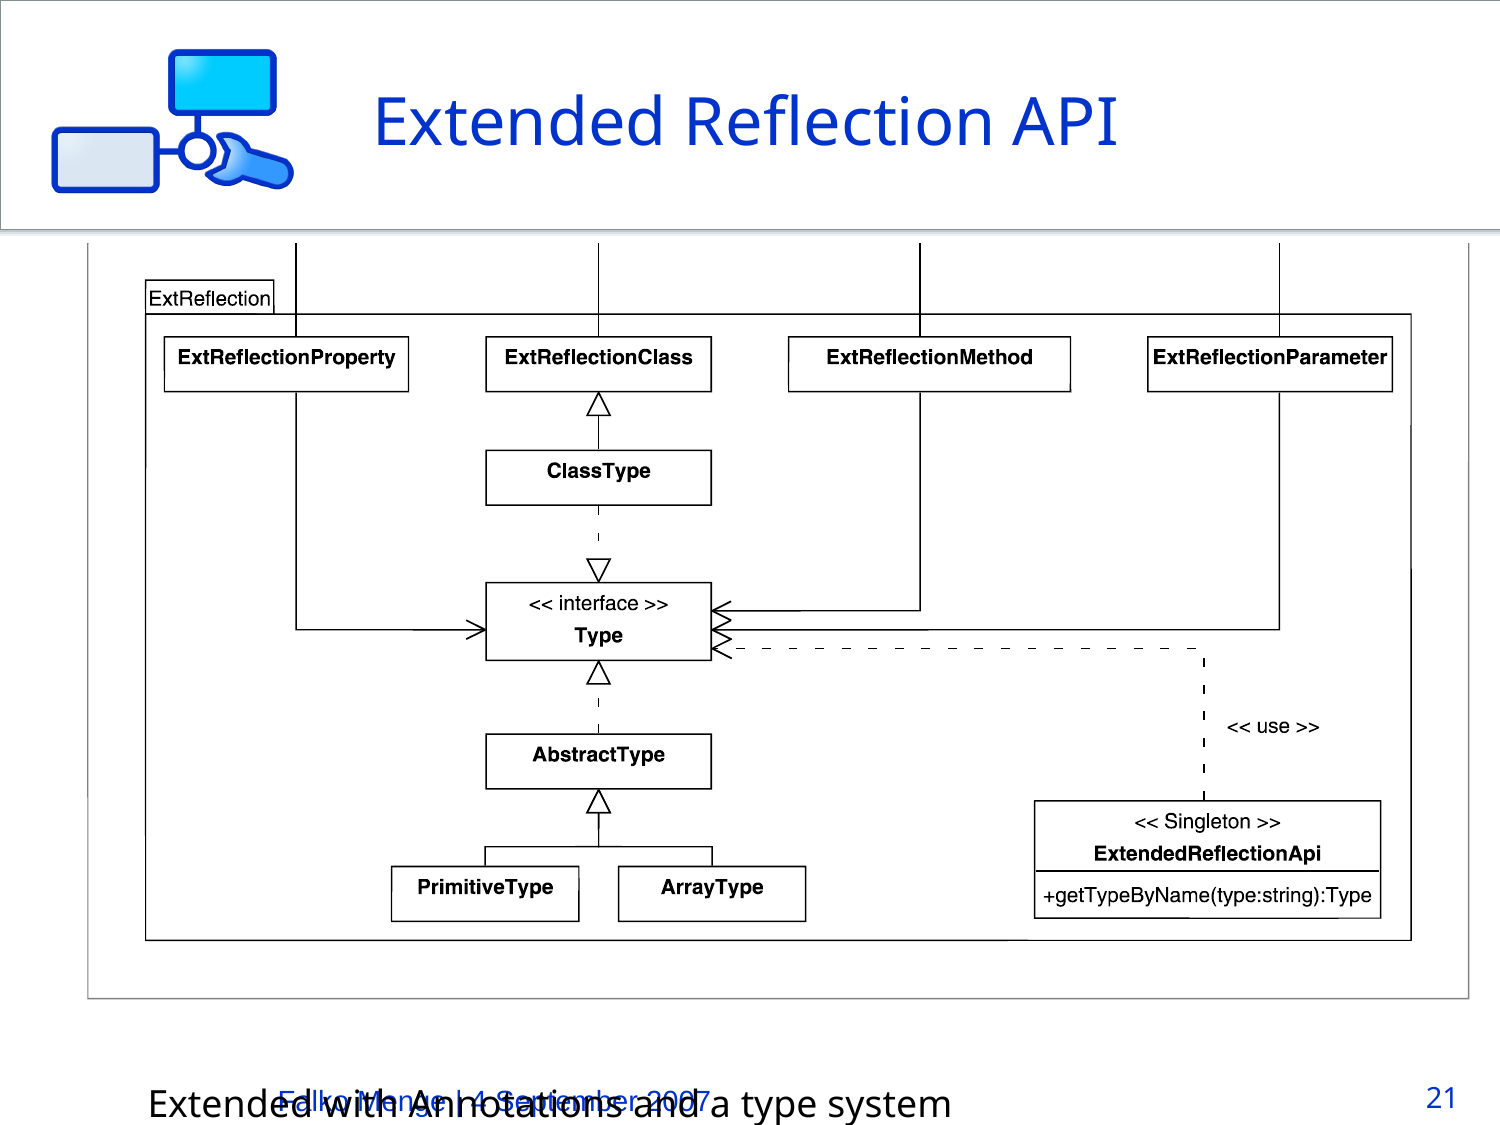

# Extended Reflection API
Extended with Annotations and a type system
Falko Menge
21